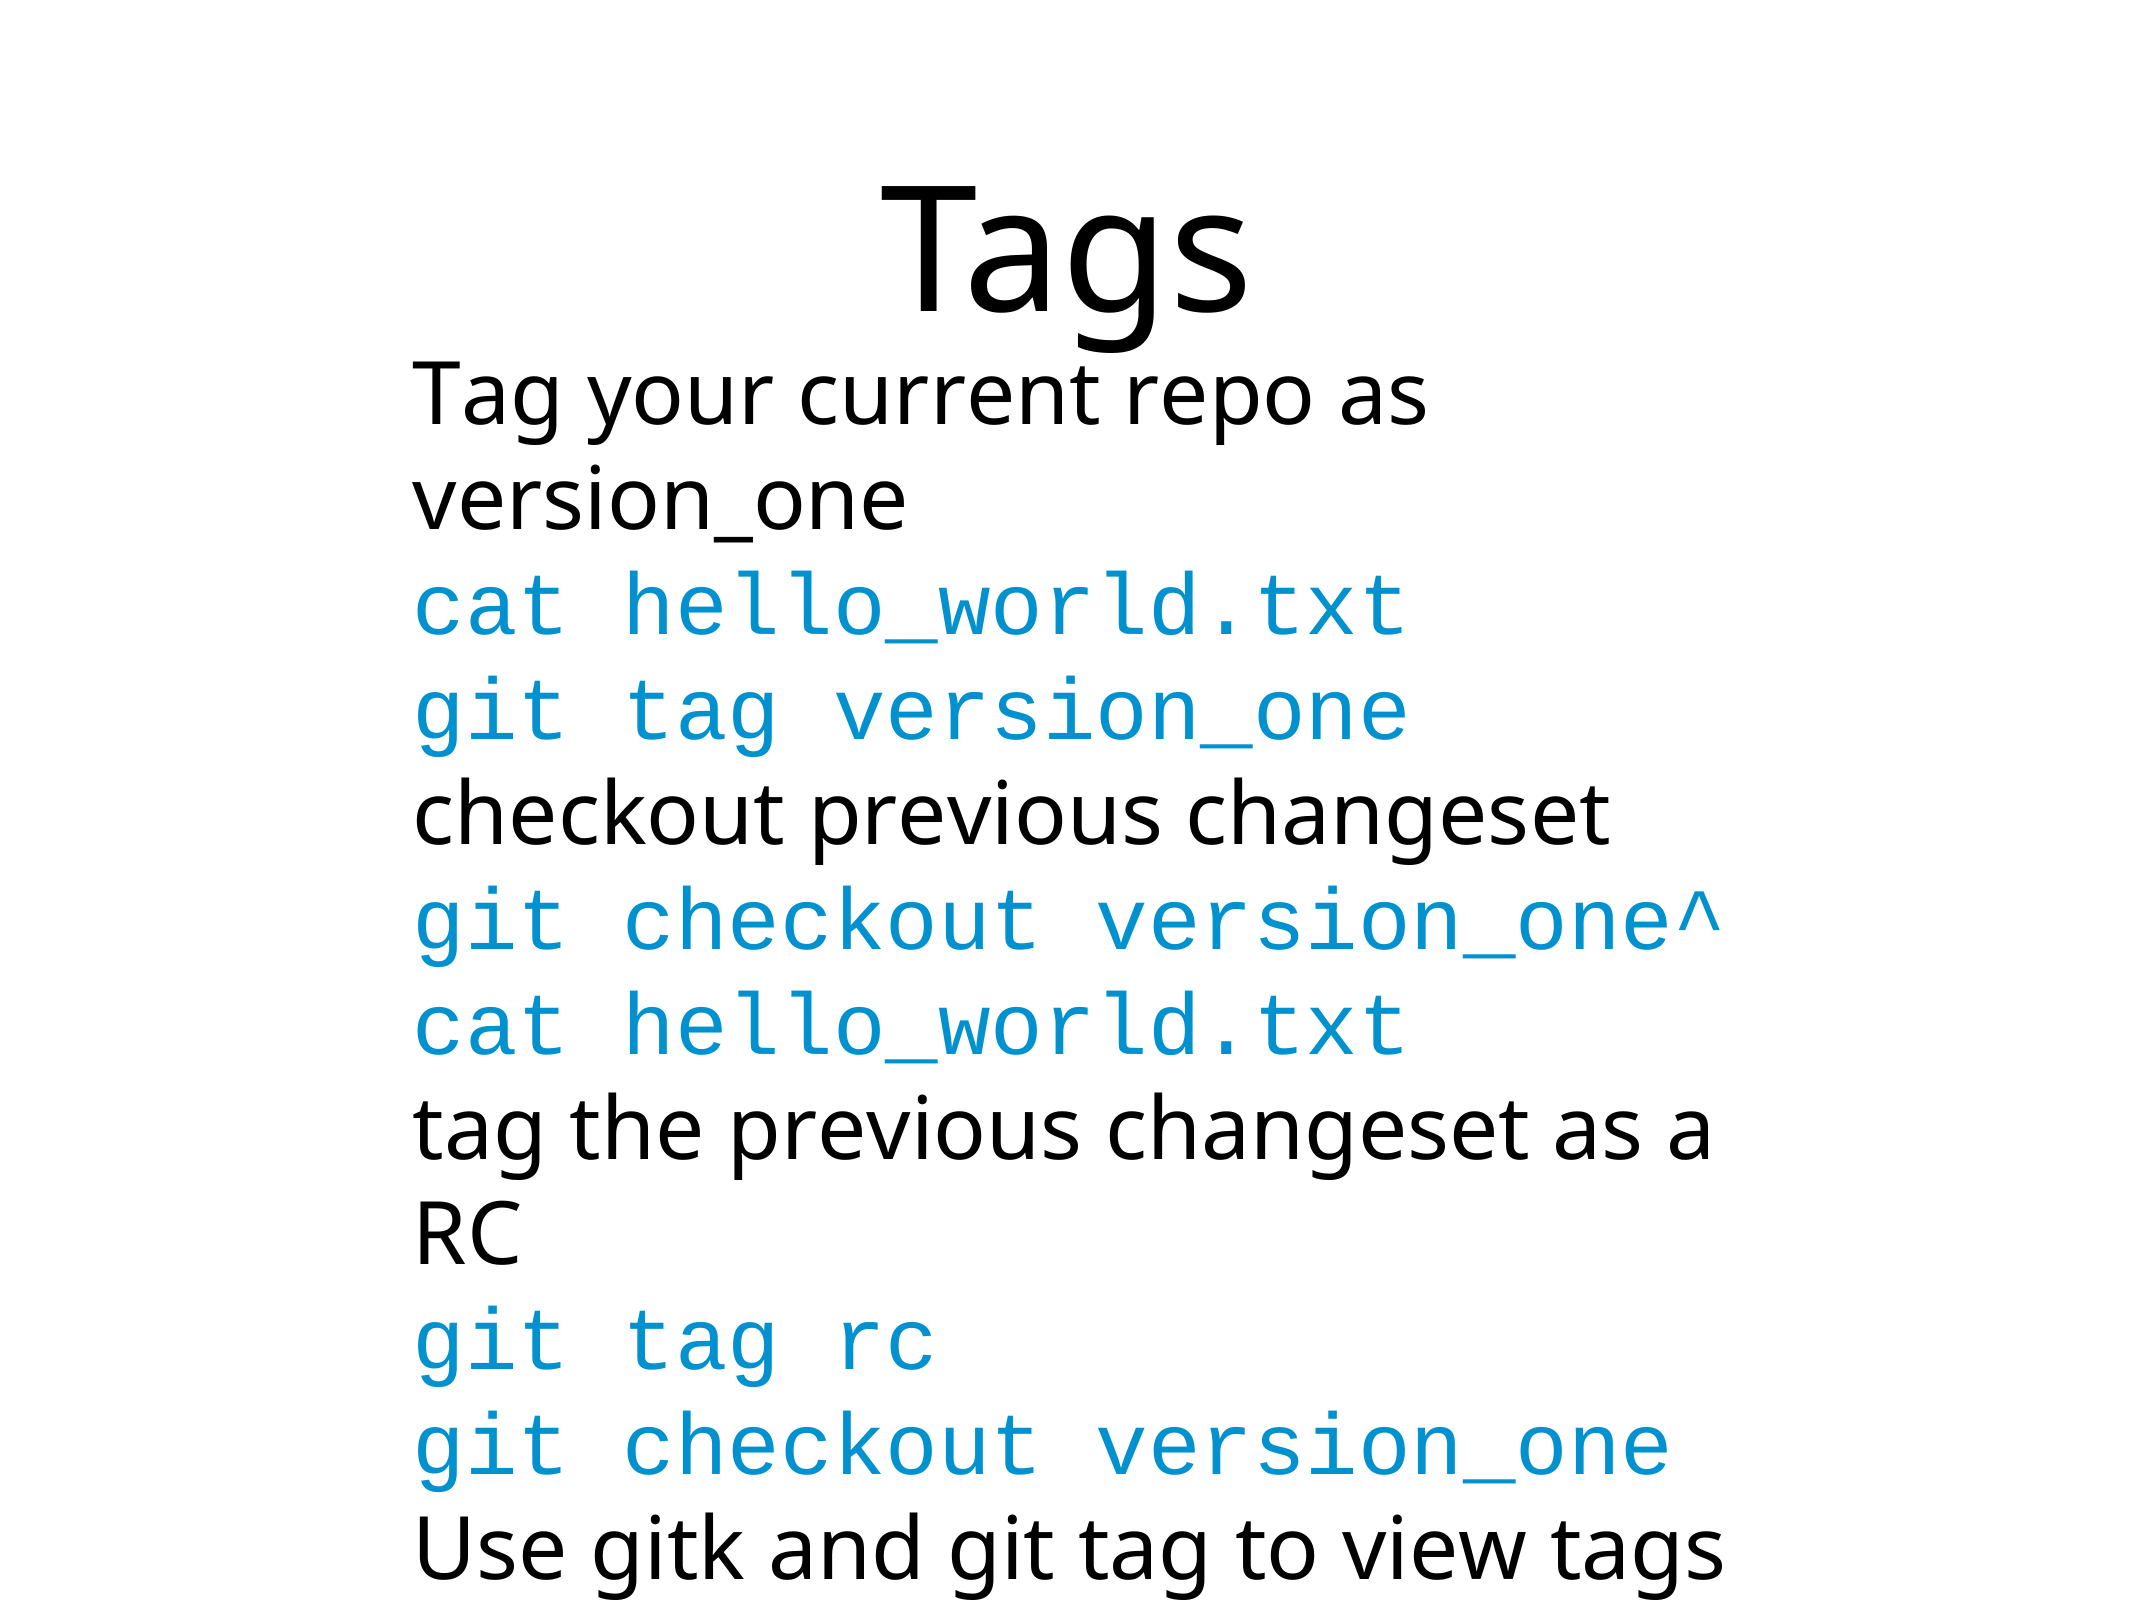

# Tags
Tag your current repo as version_one
cat hello_world.txt
git tag version_one
checkout previous changeset
git checkout version_one^
cat hello_world.txt
tag the previous changeset as a RC
git tag rc
git checkout version_one
Use gitk and git tag to view tags